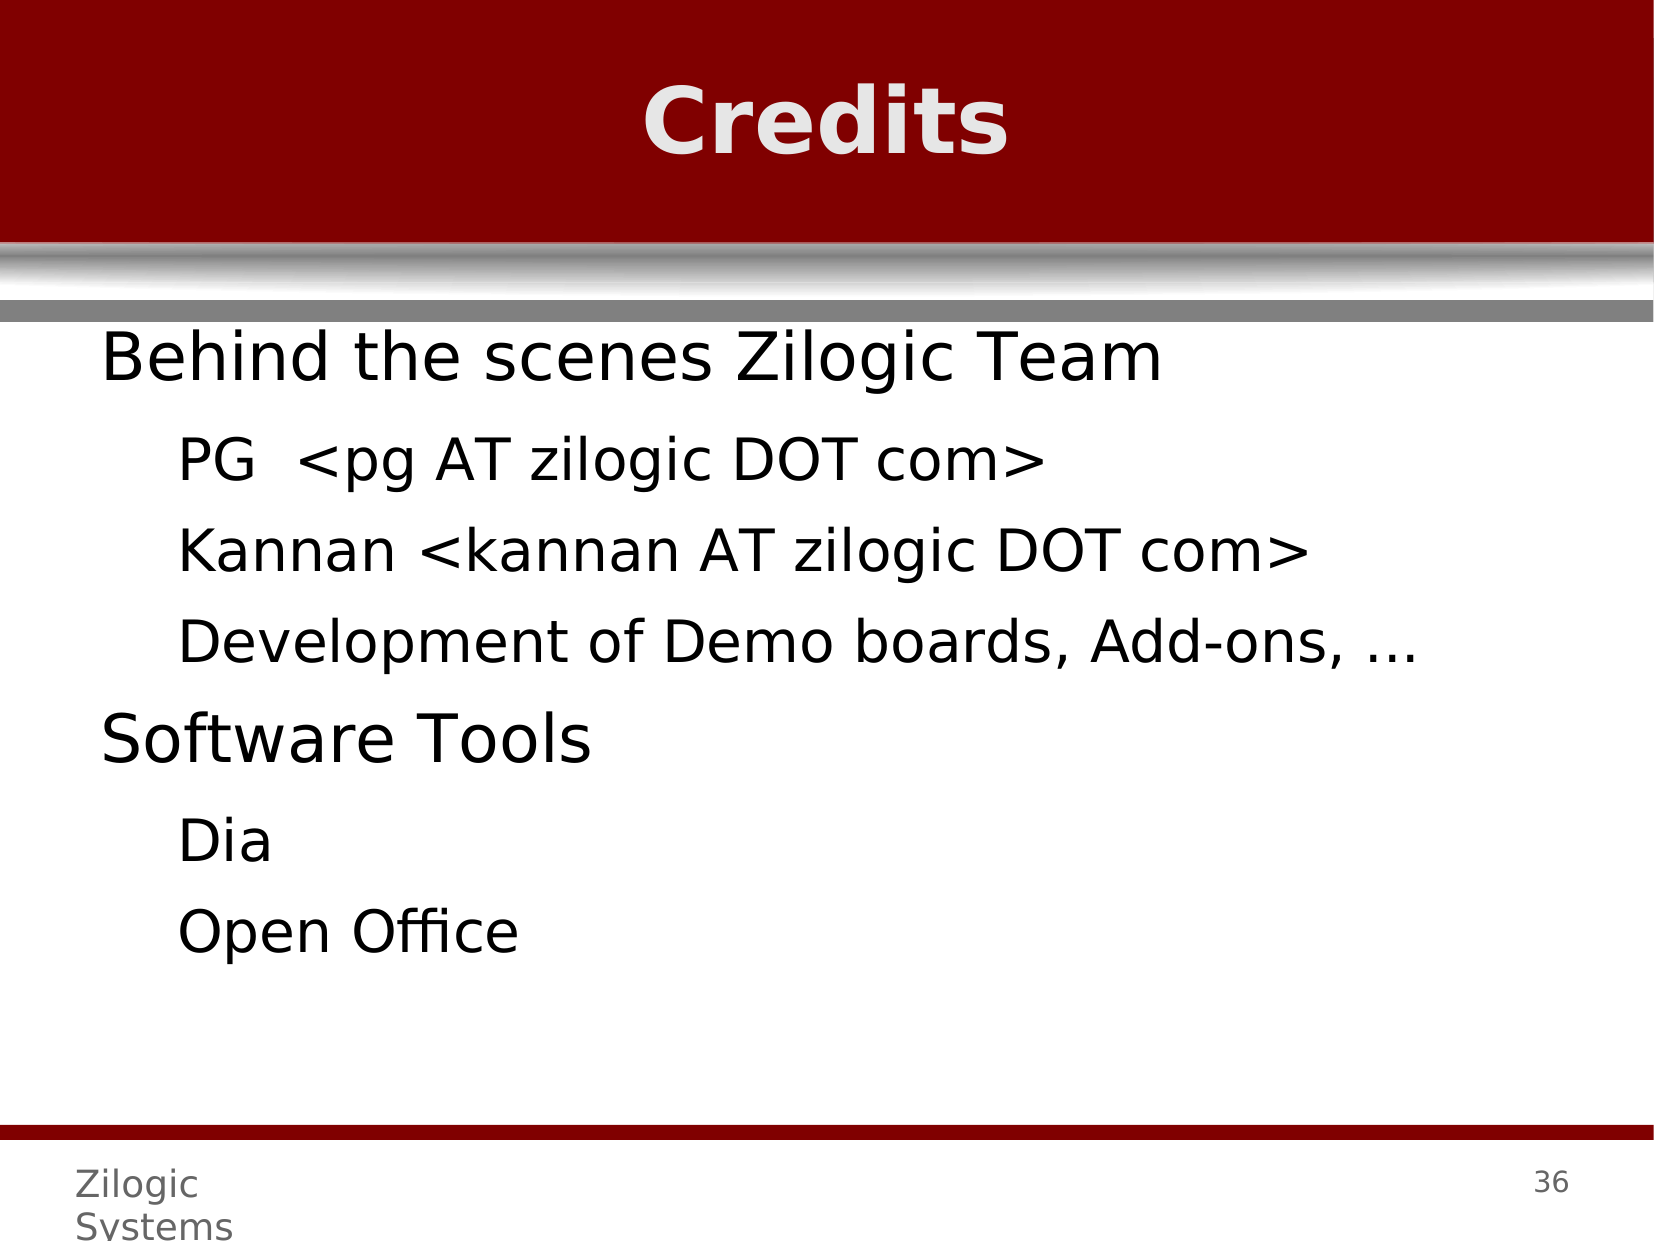

# Credits
Behind the scenes Zilogic Team
PG <pg AT zilogic DOT com>
Kannan <kannan AT zilogic DOT com>
Development of Demo boards, Add-ons, ...
Software Tools
Dia
Open Office
36